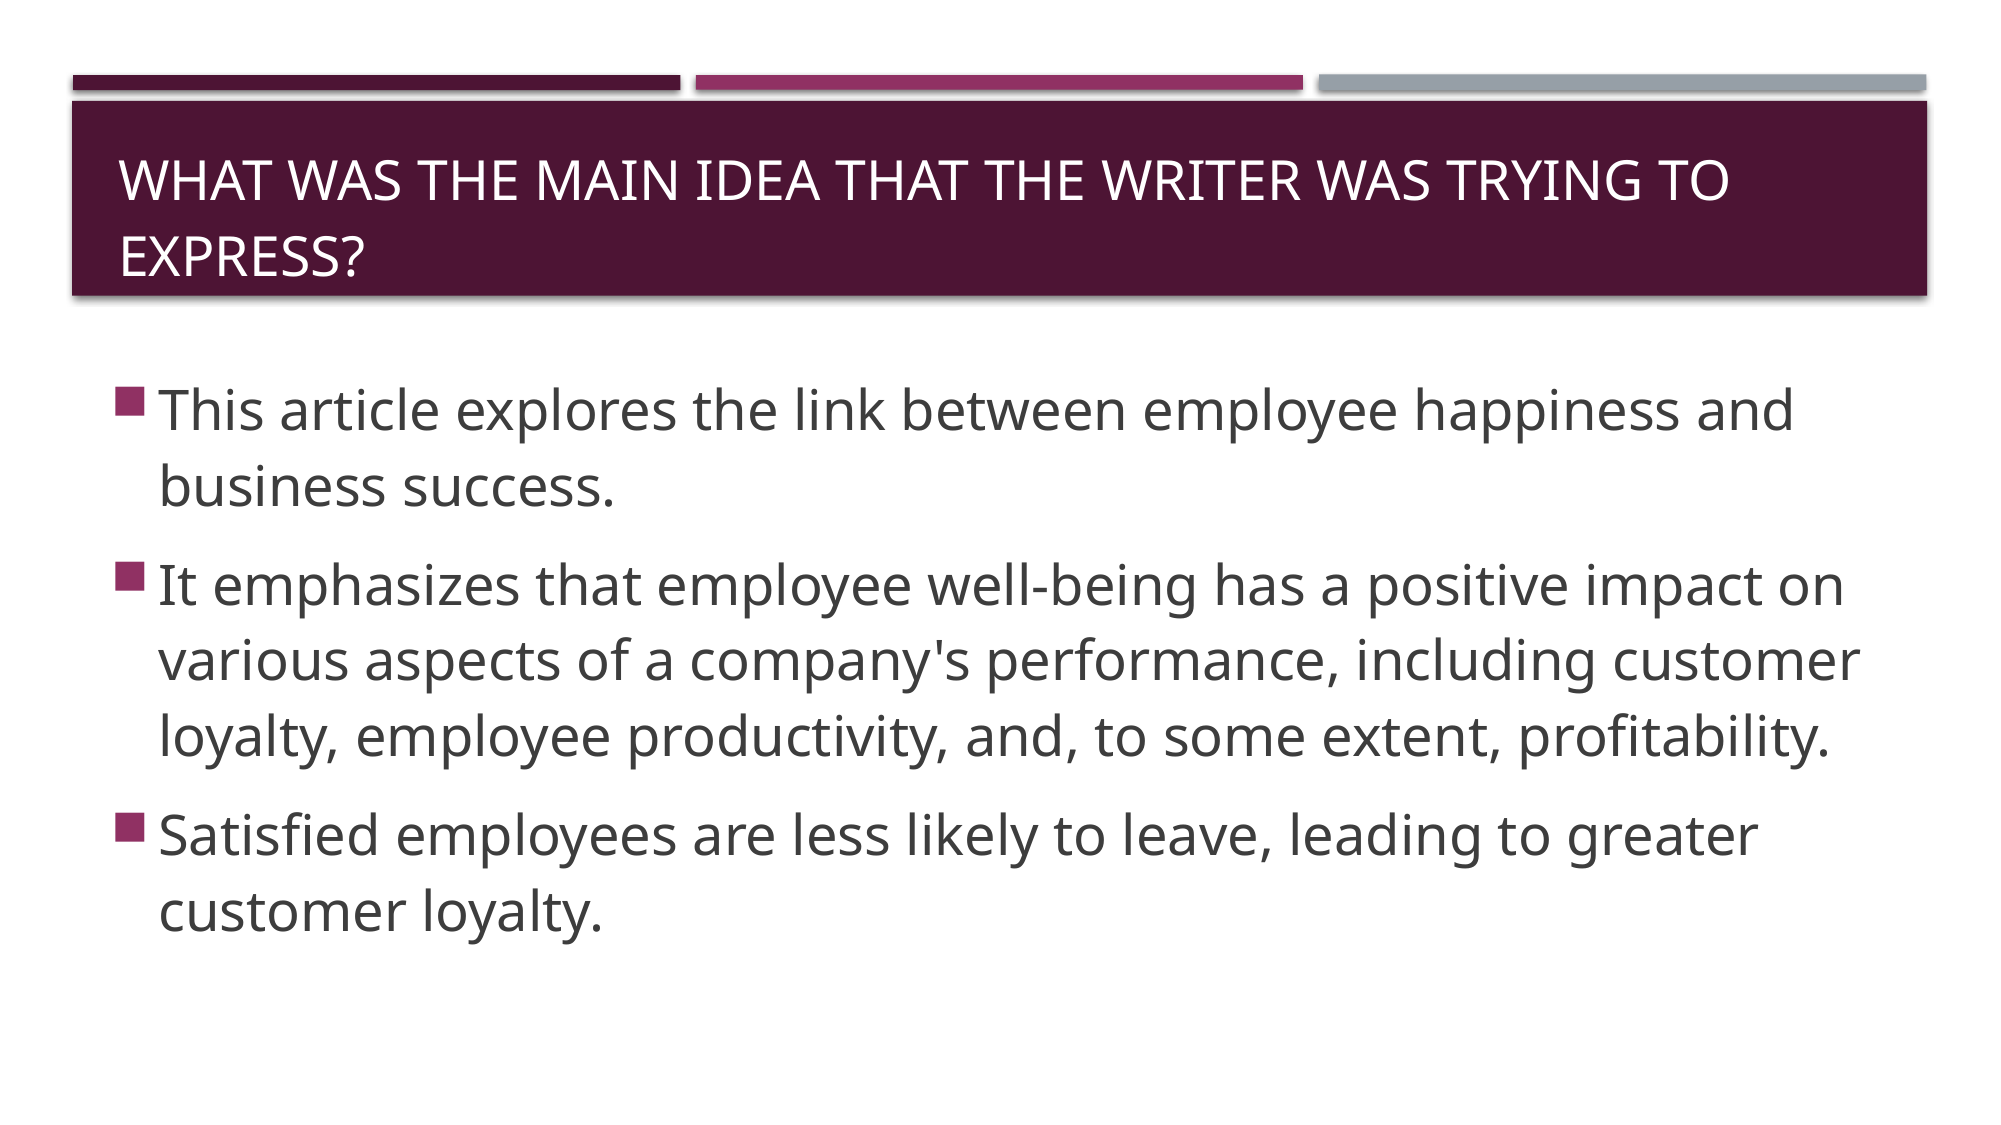

# What was the main idea that the writer was trying to express?
This article explores the link between employee happiness and business success.
It emphasizes that employee well-being has a positive impact on various aspects of a company's performance, including customer loyalty, employee productivity, and, to some extent, profitability.
Satisfied employees are less likely to leave, leading to greater customer loyalty.